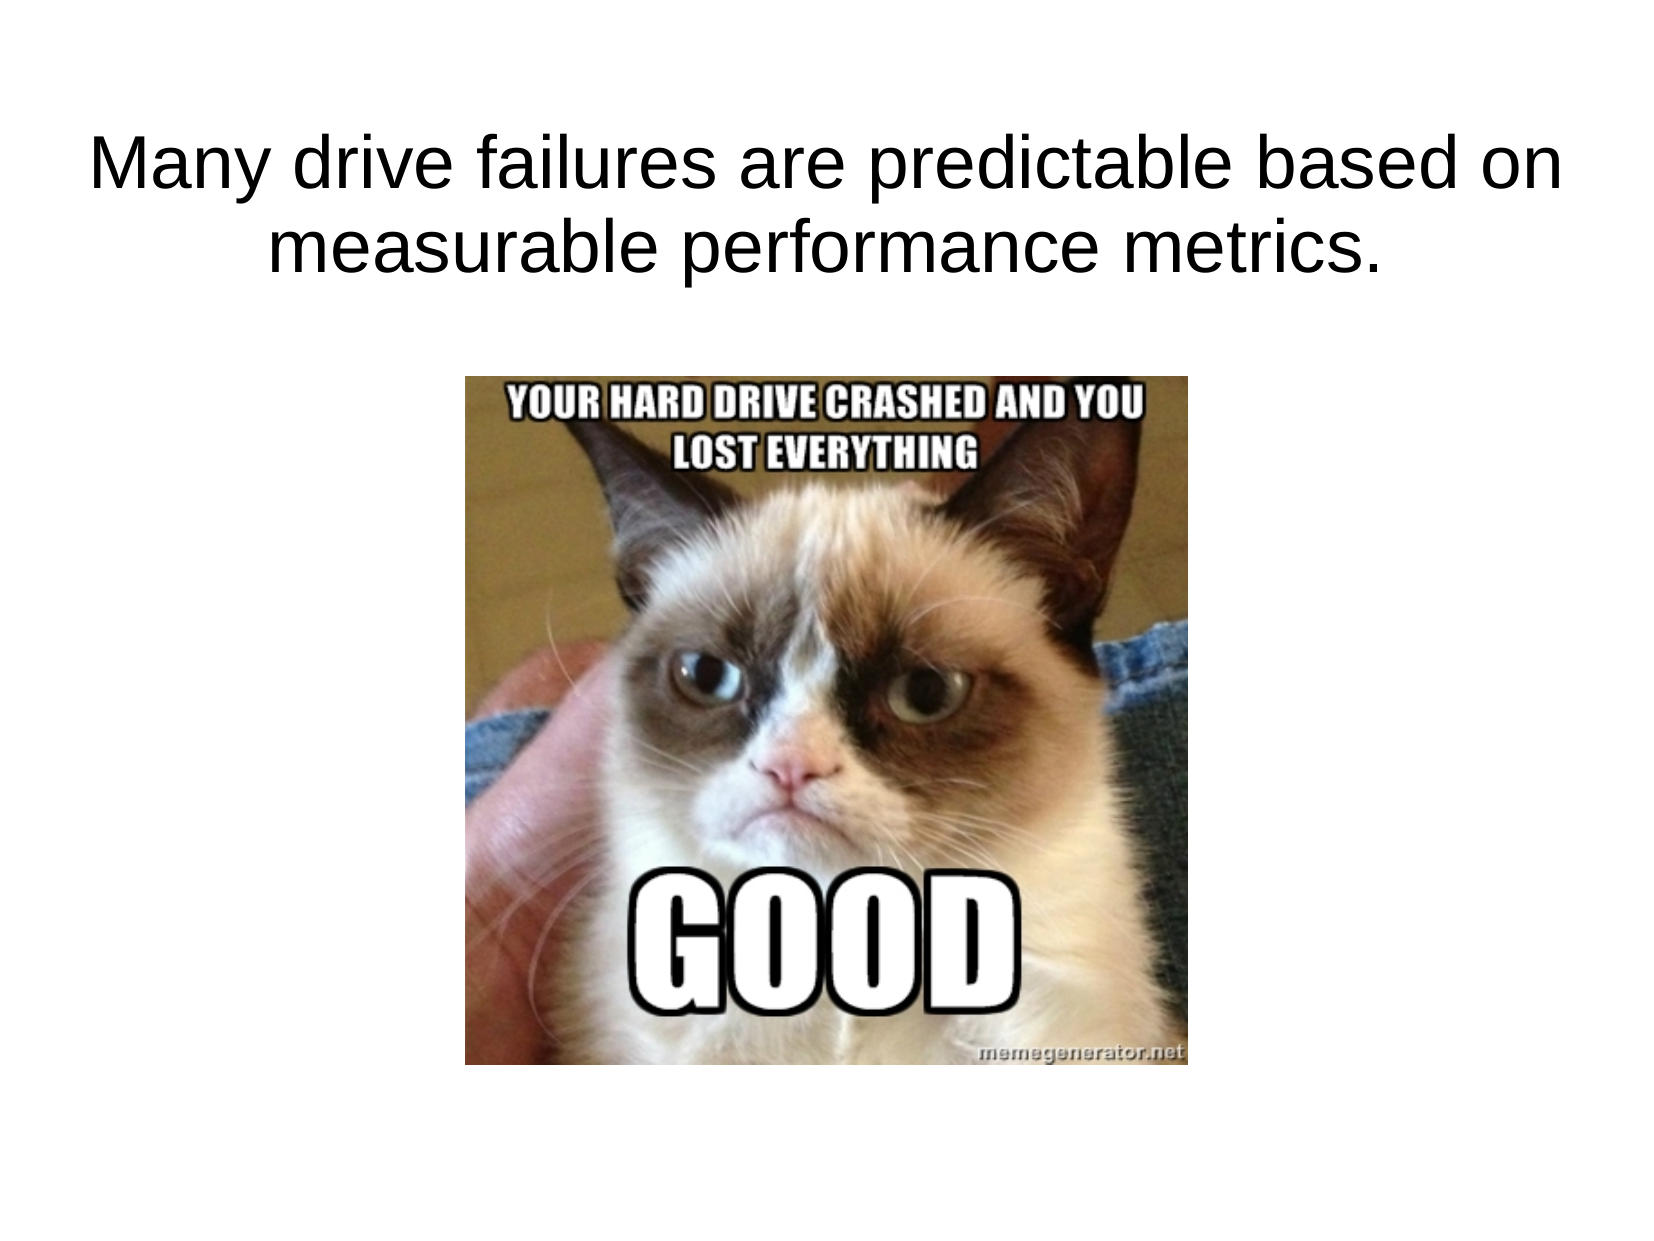

Many drive failures are predictable based on measurable performance metrics.
#